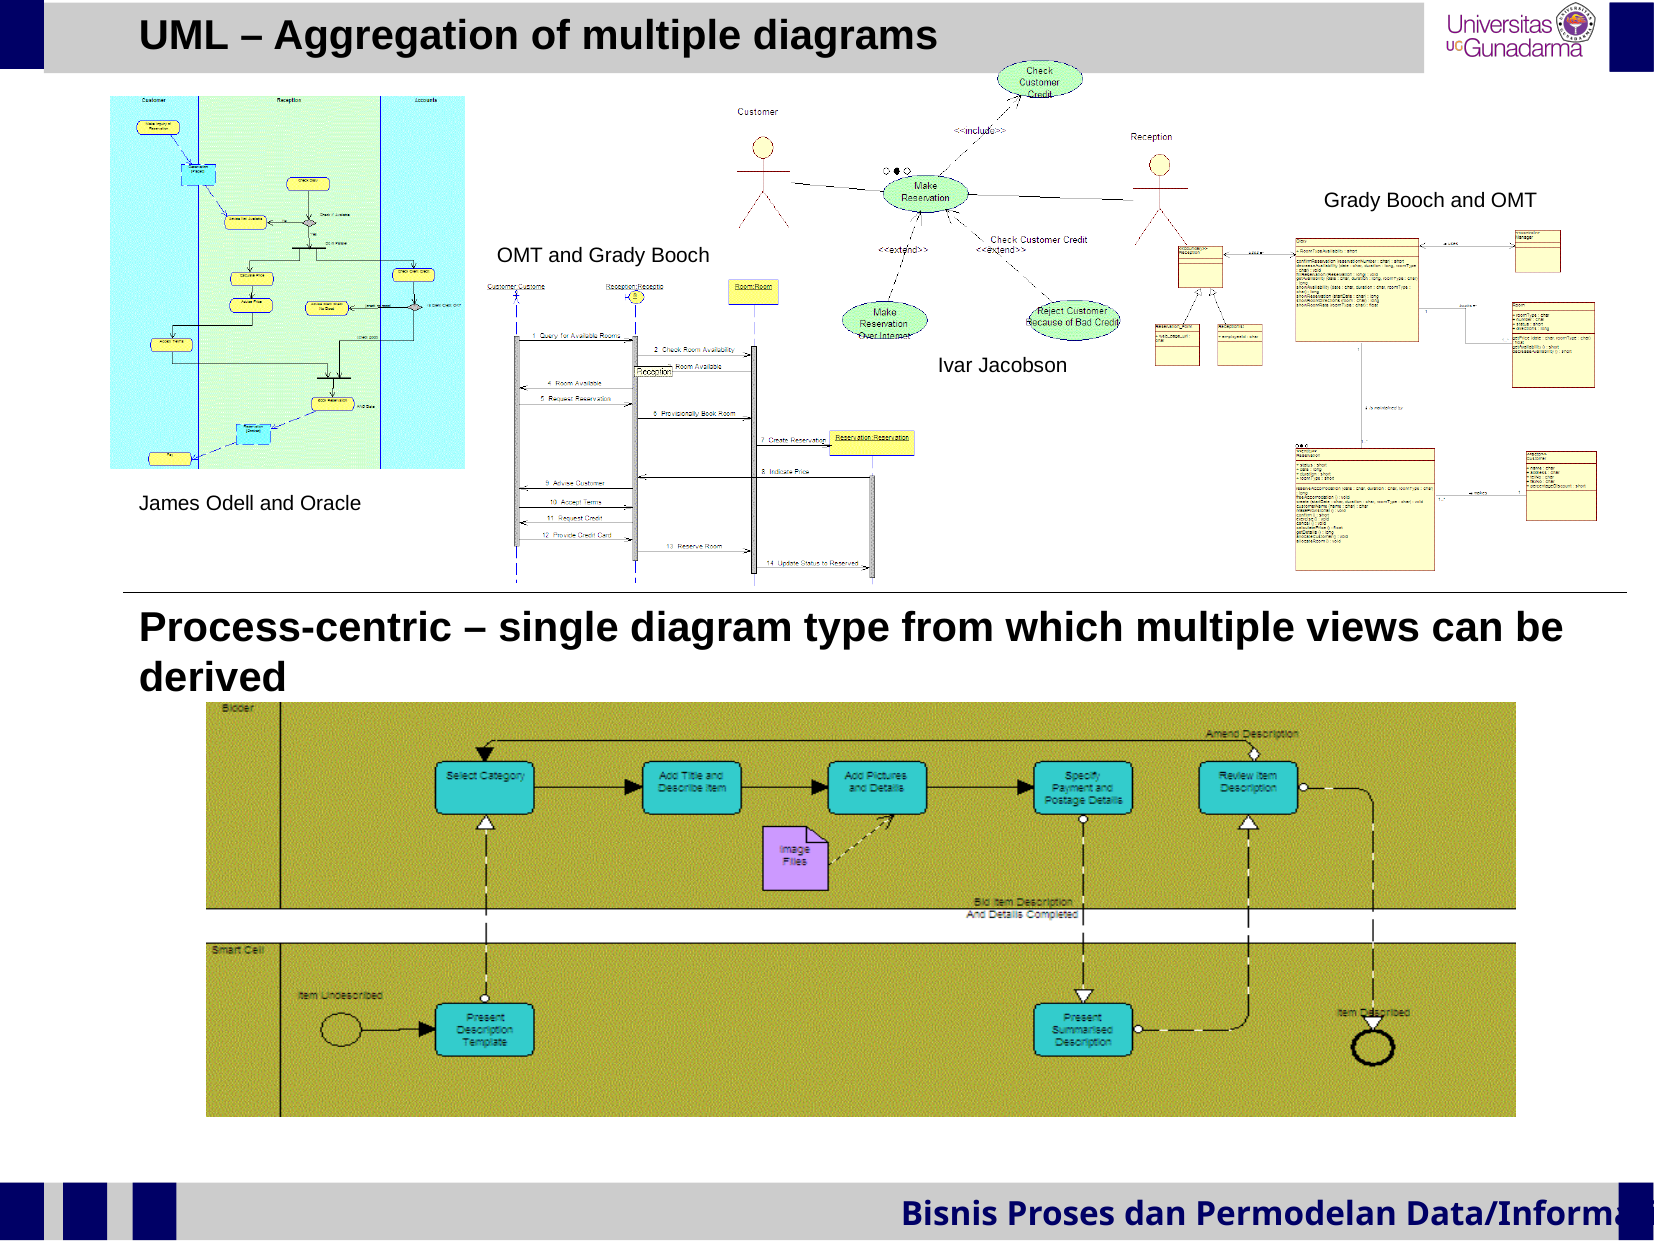

UML – Aggregation of multiple diagrams
Grady Booch and OMT
OMT and Grady Booch
Ivar Jacobson
James Odell and Oracle
Process-centric – single diagram type from which multiple views can be derived